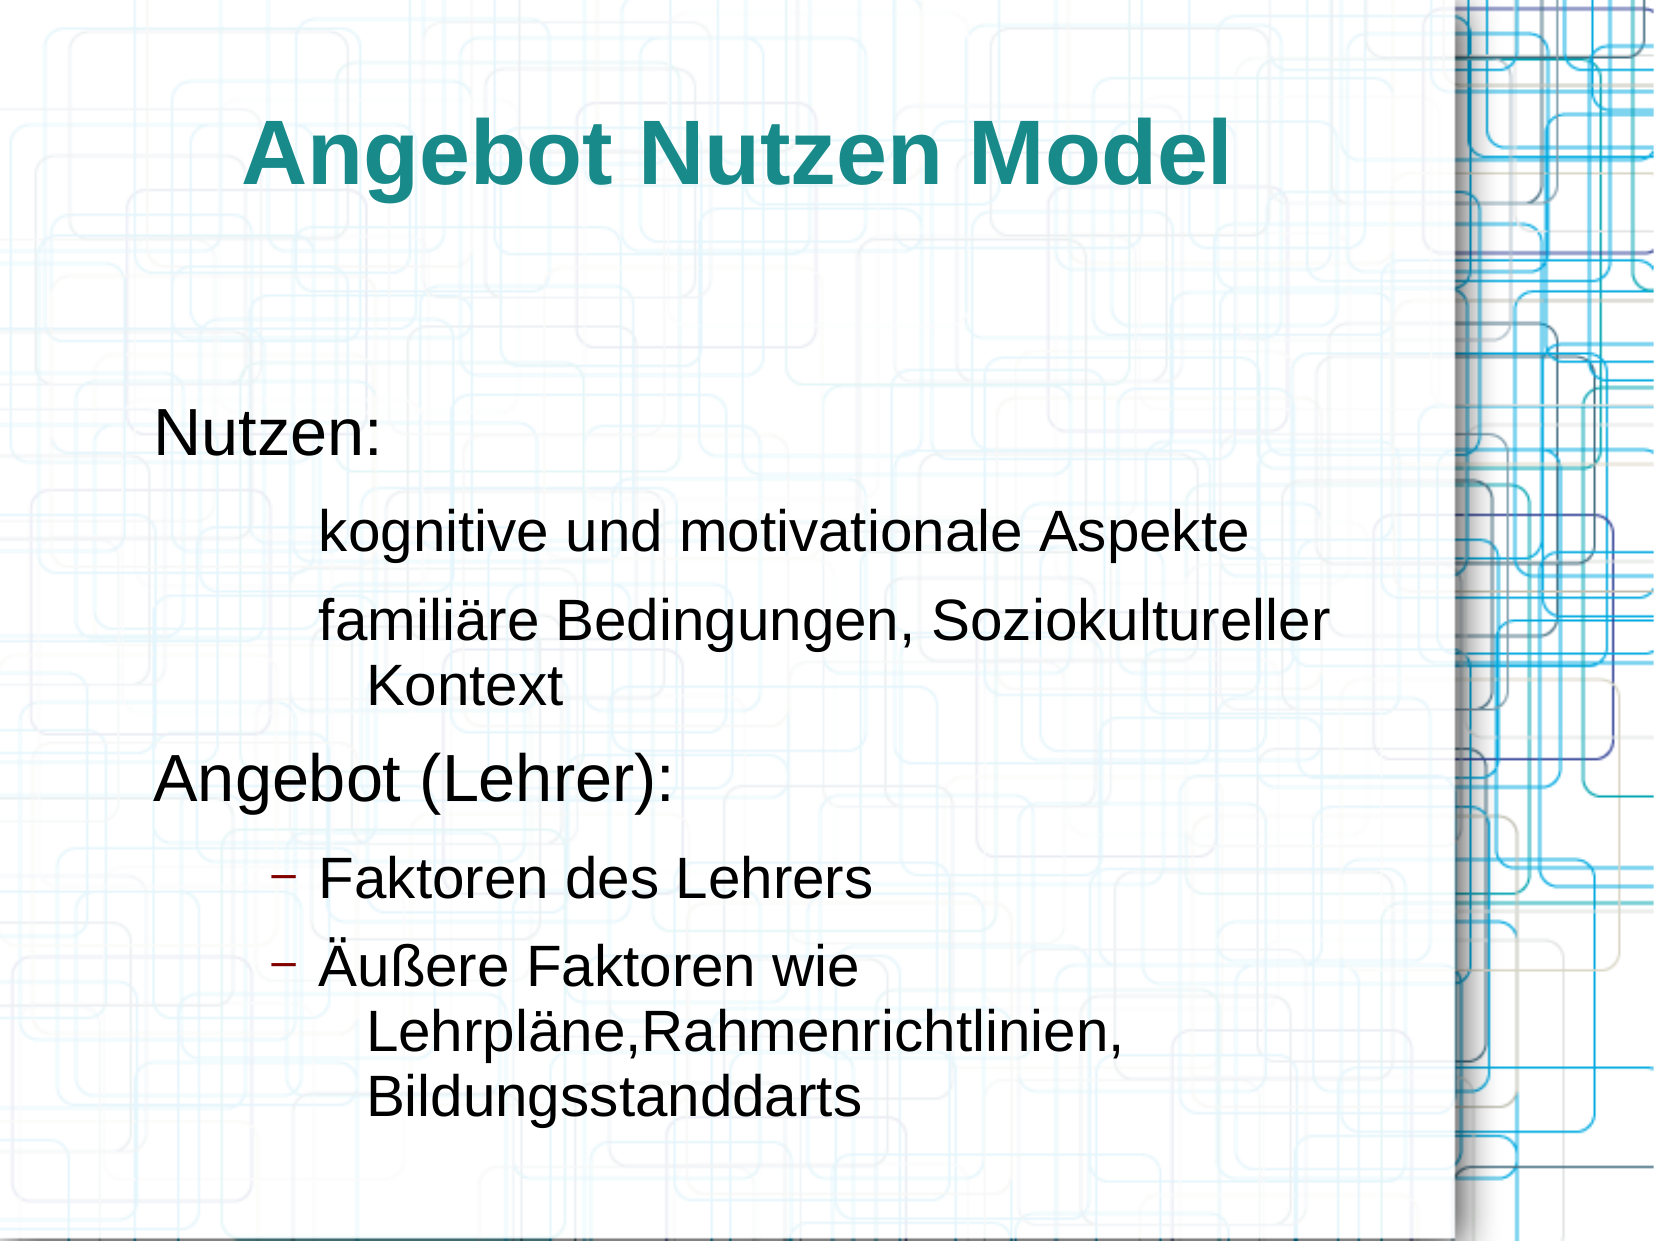

# Angebot Nutzen Model
Nutzen:
kognitive und motivationale Aspekte
familiäre Bedingungen, Soziokultureller Kontext
Angebot (Lehrer):
Faktoren des Lehrers
Äußere Faktoren wie Lehrpläne,Rahmenrichtlinien, Bildungsstanddarts